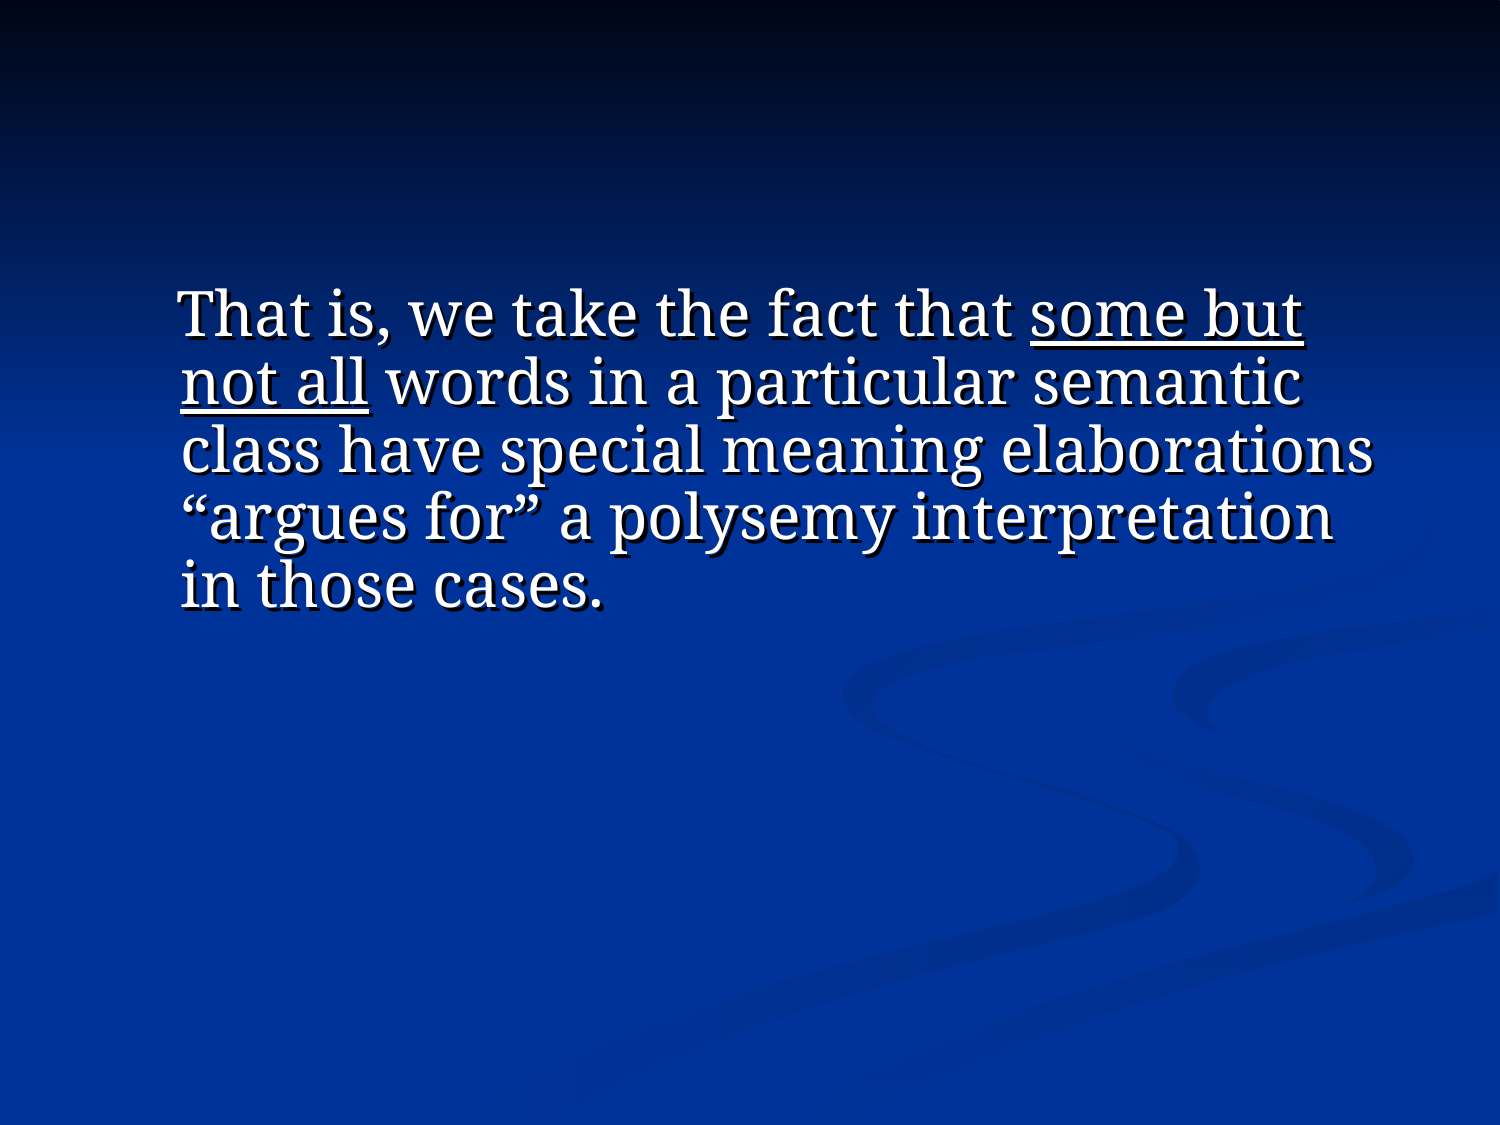

# That is, we take the fact that some but not all words in a particular semantic class have special meaning elaborations “argues for” a polysemy interpretation in those cases.